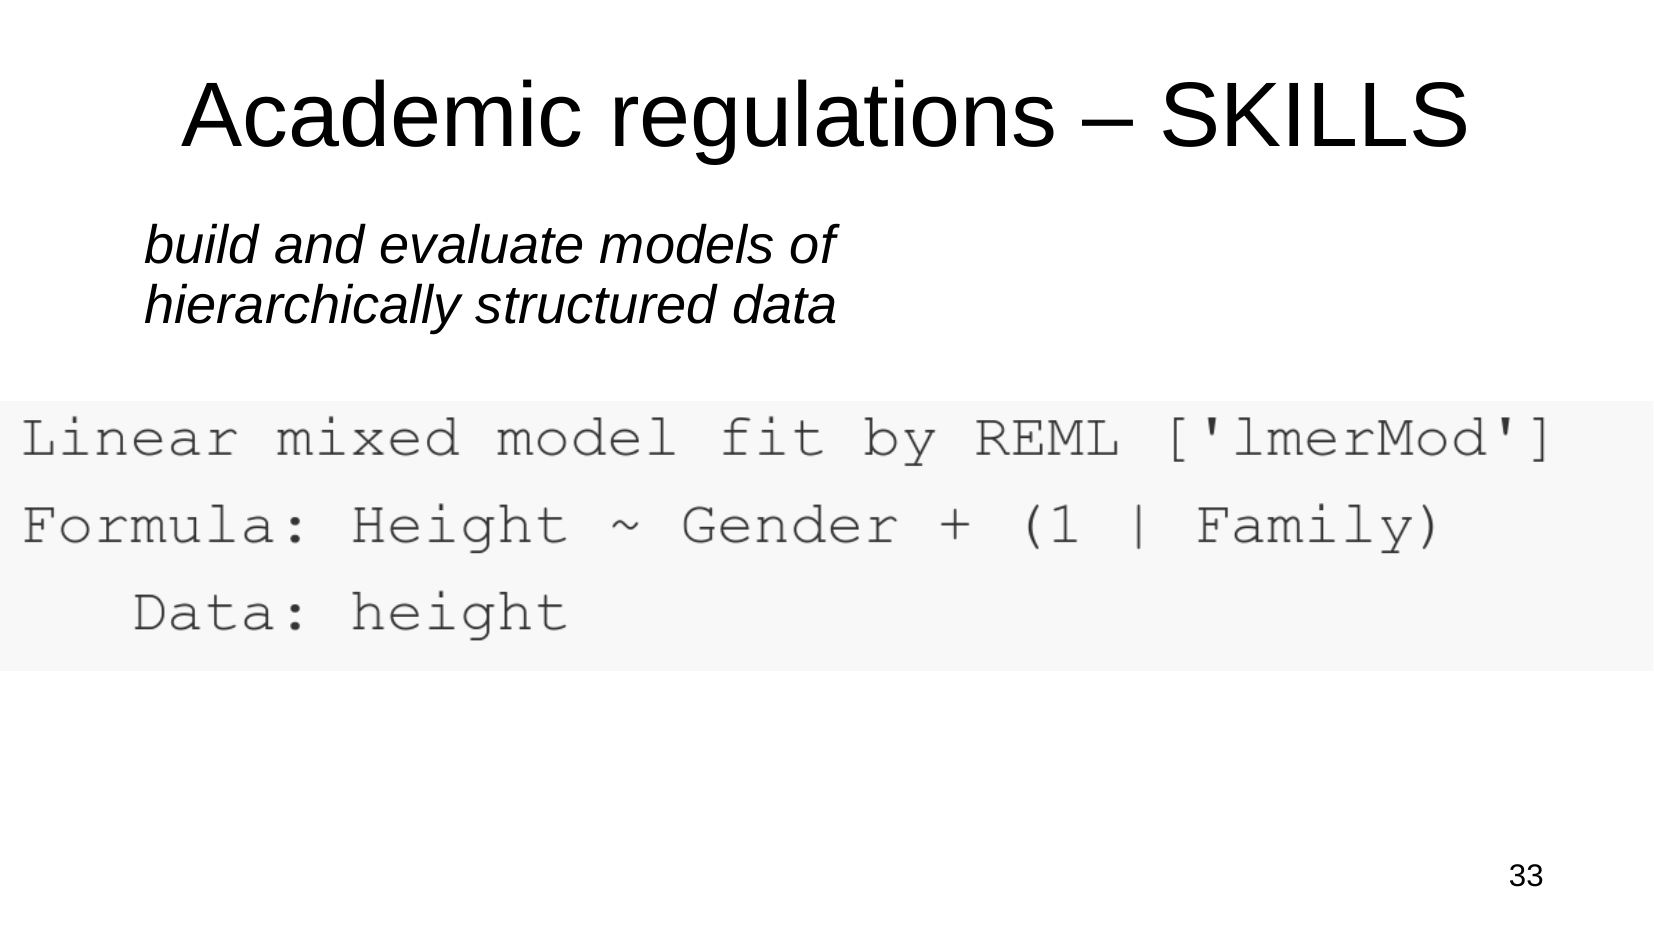

# Academic regulations – SKILLS
build and evaluate models of hierarchically structured data